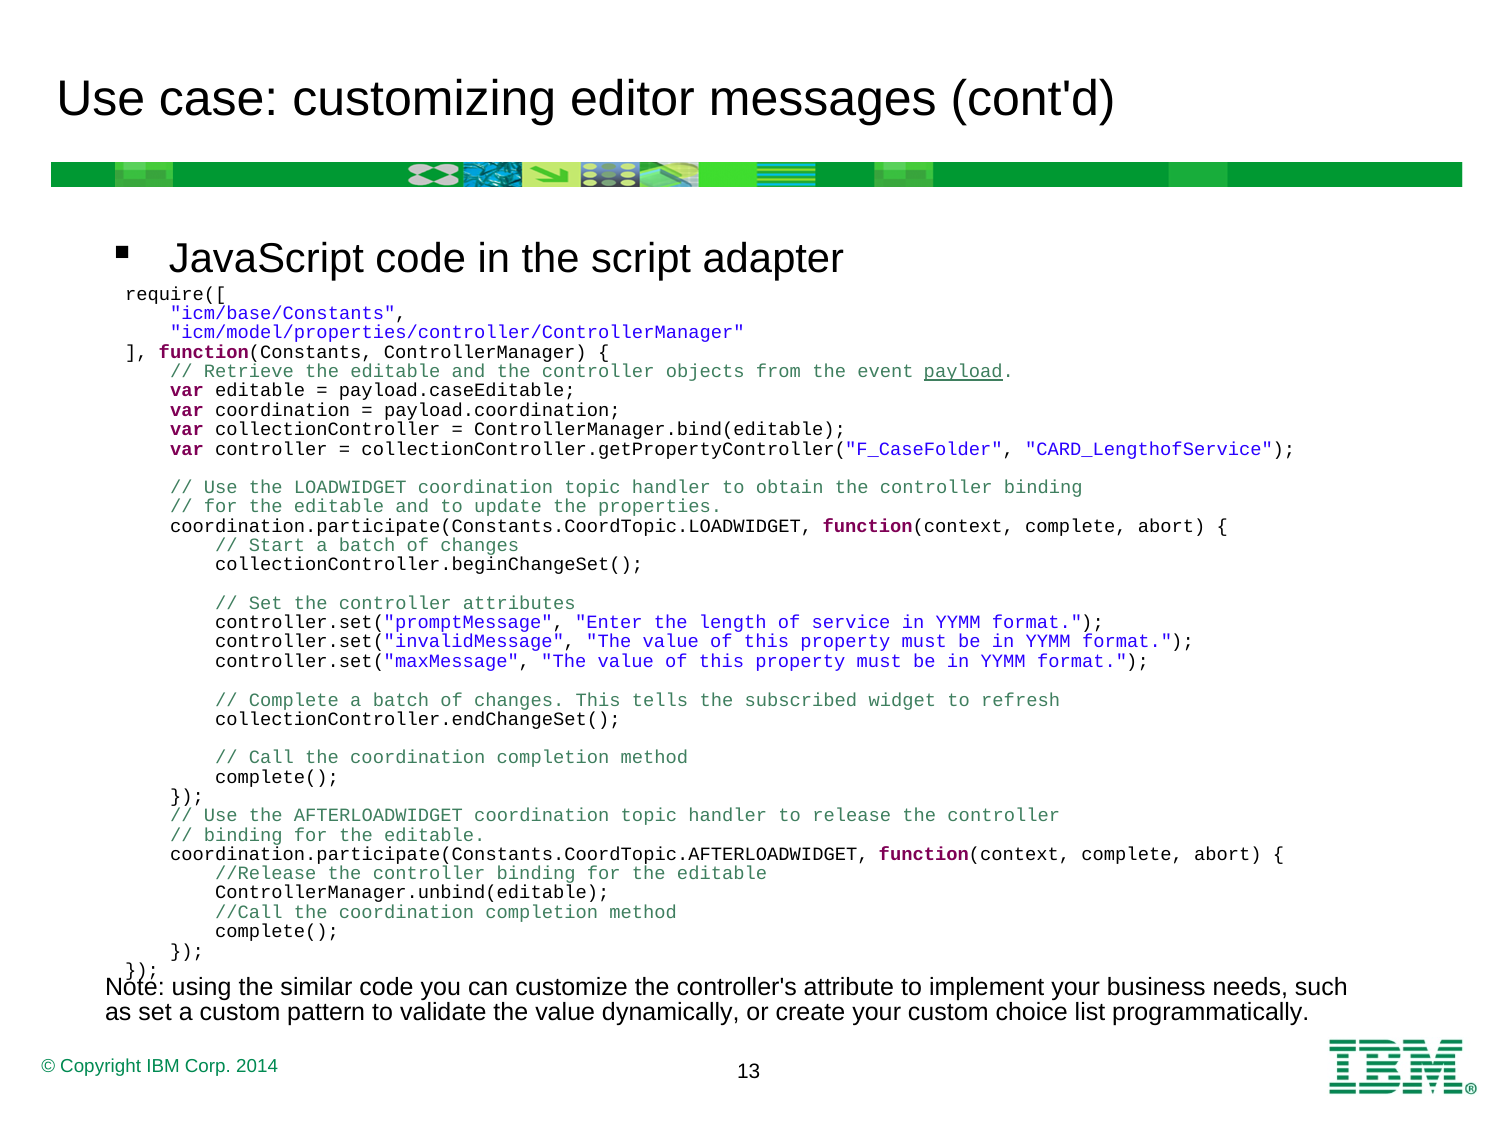

# Use case: customizing editor messages (cont'd)
JavaScript code in the script adapter
require([
 "icm/base/Constants",
 "icm/model/properties/controller/ControllerManager"
], function(Constants, ControllerManager) {
 // Retrieve the editable and the controller objects from the event payload.
 var editable = payload.caseEditable;
 var coordination = payload.coordination;
 var collectionController = ControllerManager.bind(editable);
 var controller = collectionController.getPropertyController("F_CaseFolder", "CARD_LengthofService");
 // Use the LOADWIDGET coordination topic handler to obtain the controller binding
 // for the editable and to update the properties.
 coordination.participate(Constants.CoordTopic.LOADWIDGET, function(context, complete, abort) {
 // Start a batch of changes
 collectionController.beginChangeSet();
 // Set the controller attributes
 controller.set("promptMessage", "Enter the length of service in YYMM format.");
 controller.set("invalidMessage", "The value of this property must be in YYMM format.");
 controller.set("maxMessage", "The value of this property must be in YYMM format.");
 // Complete a batch of changes. This tells the subscribed widget to refresh
 collectionController.endChangeSet();
 // Call the coordination completion method
 complete();
 });
 // Use the AFTERLOADWIDGET coordination topic handler to release the controller
 // binding for the editable.
 coordination.participate(Constants.CoordTopic.AFTERLOADWIDGET, function(context, complete, abort) {
 //Release the controller binding for the editable
 ControllerManager.unbind(editable);
 //Call the coordination completion method
 complete();
 });
});
Note: using the similar code you can customize the controller's attribute to implement your business needs, such as set a custom pattern to validate the value dynamically, or create your custom choice list programmatically.
13